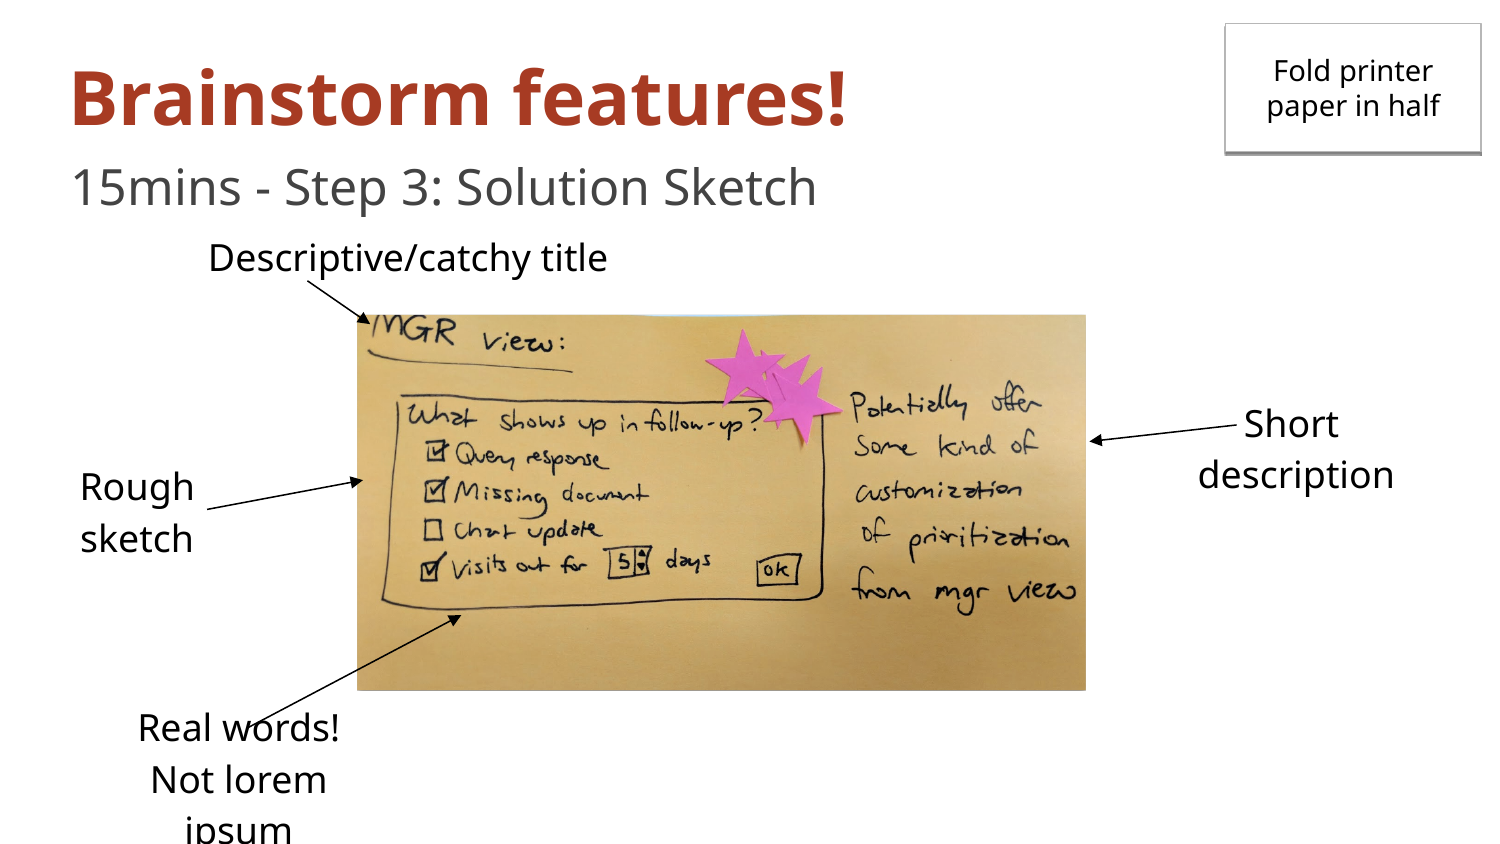

Fold printer paper in half
Brainstorm features!
15mins - Step 3: Solution Sketch
Descriptive/catchy title
Short
description
Rough
sketch
Real words!
Not lorem ipsum